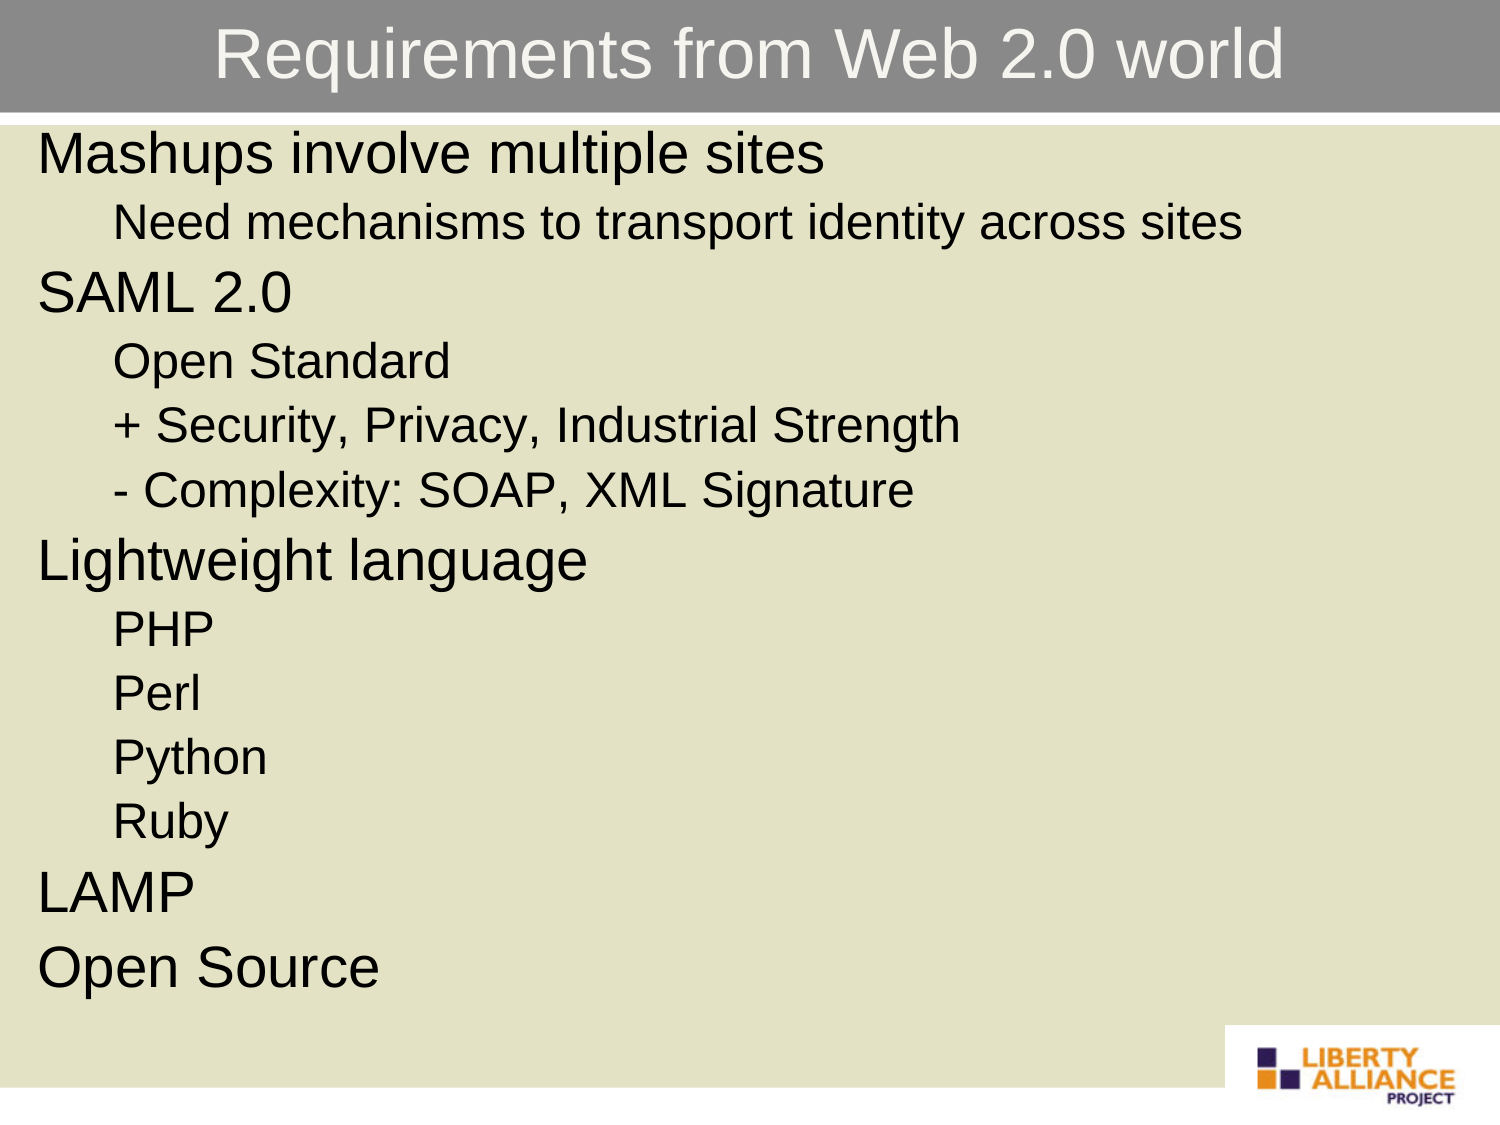

# Requirements from Web 2.0 world
Mashups involve multiple sites
Need mechanisms to transport identity across sites
SAML 2.0
Open Standard
+ Security, Privacy, Industrial Strength
- Complexity: SOAP, XML Signature
Lightweight language
PHP
Perl
Python
Ruby
LAMP
Open Source